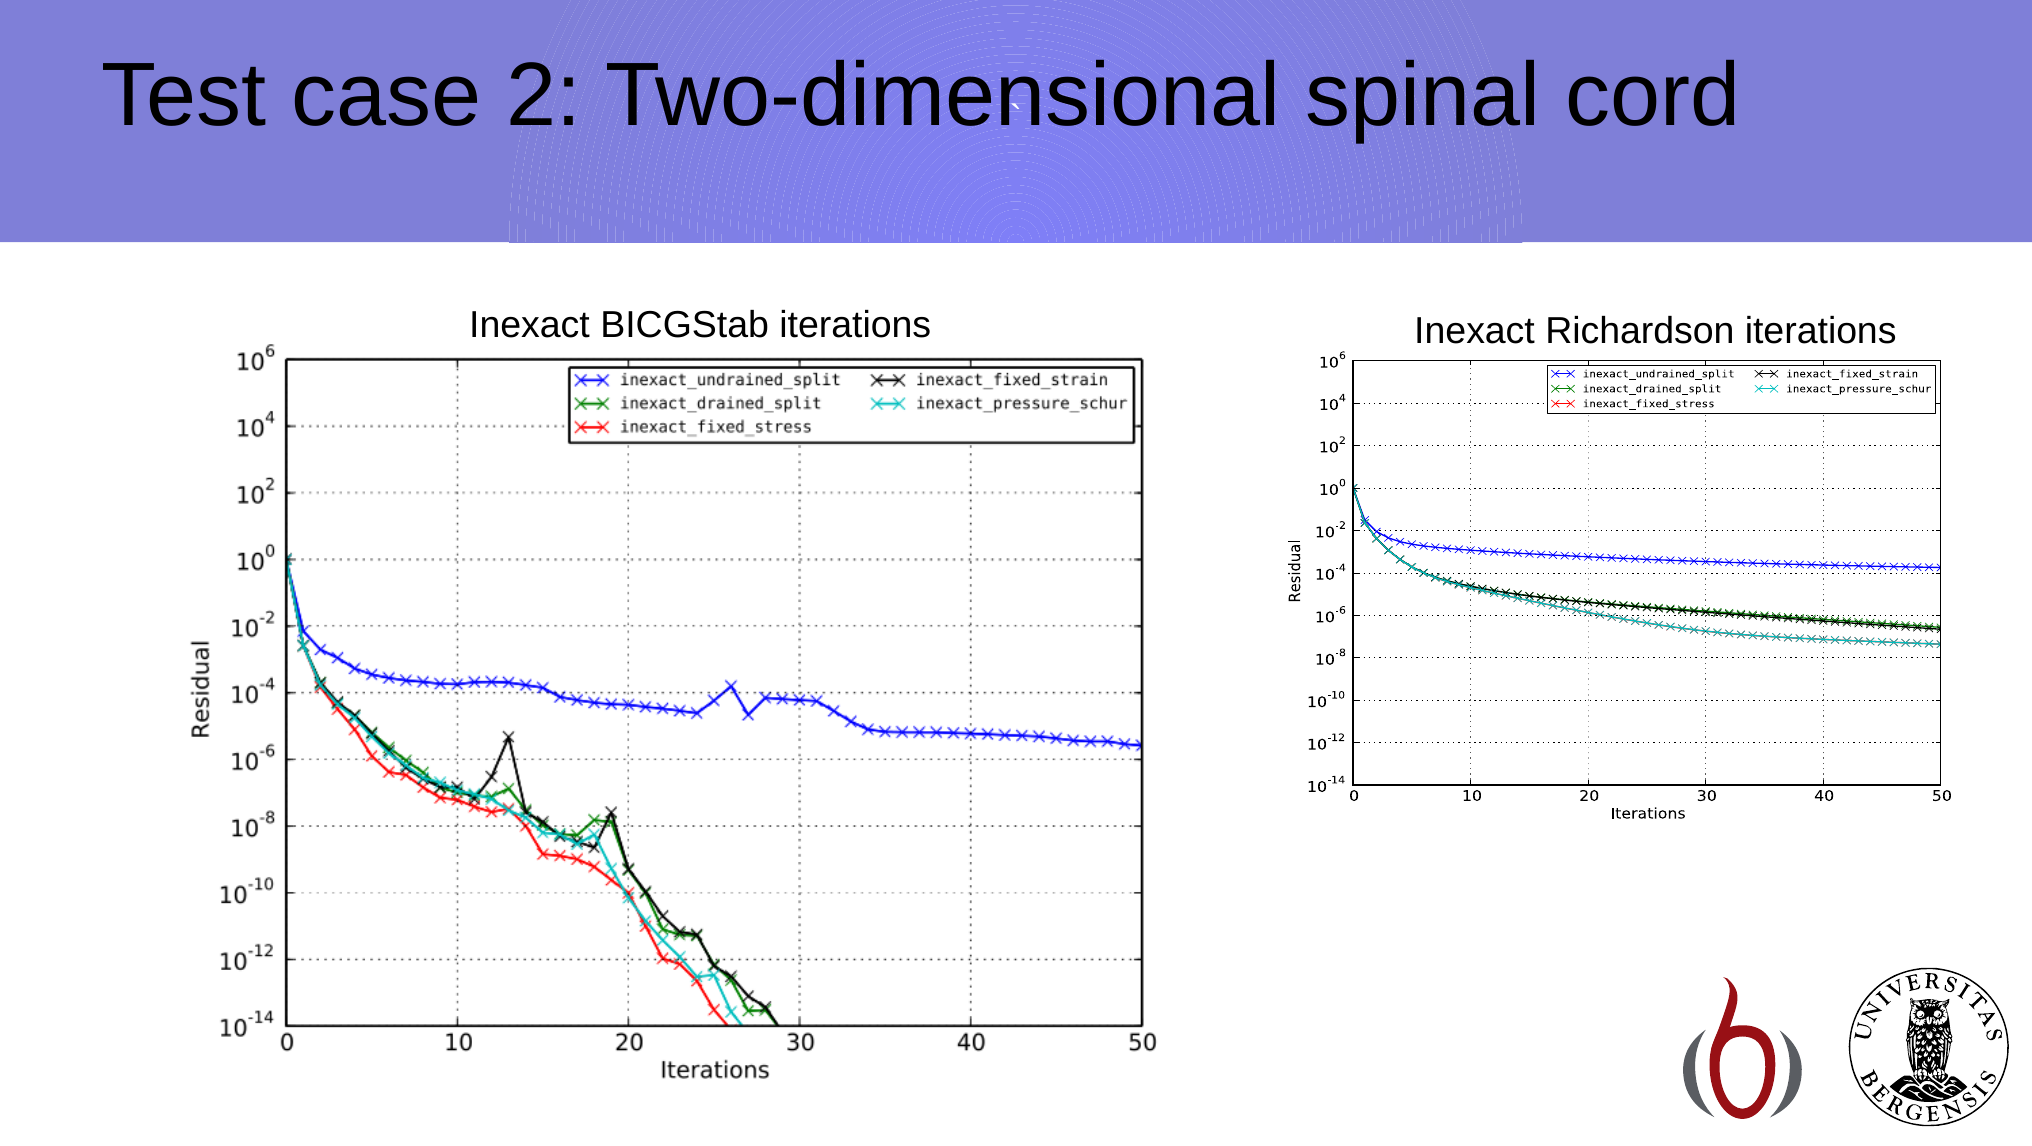

# Test case 2: Two-dimensional spinal cord
Inexact BICGStab iterations
Inexact Richardson iterations